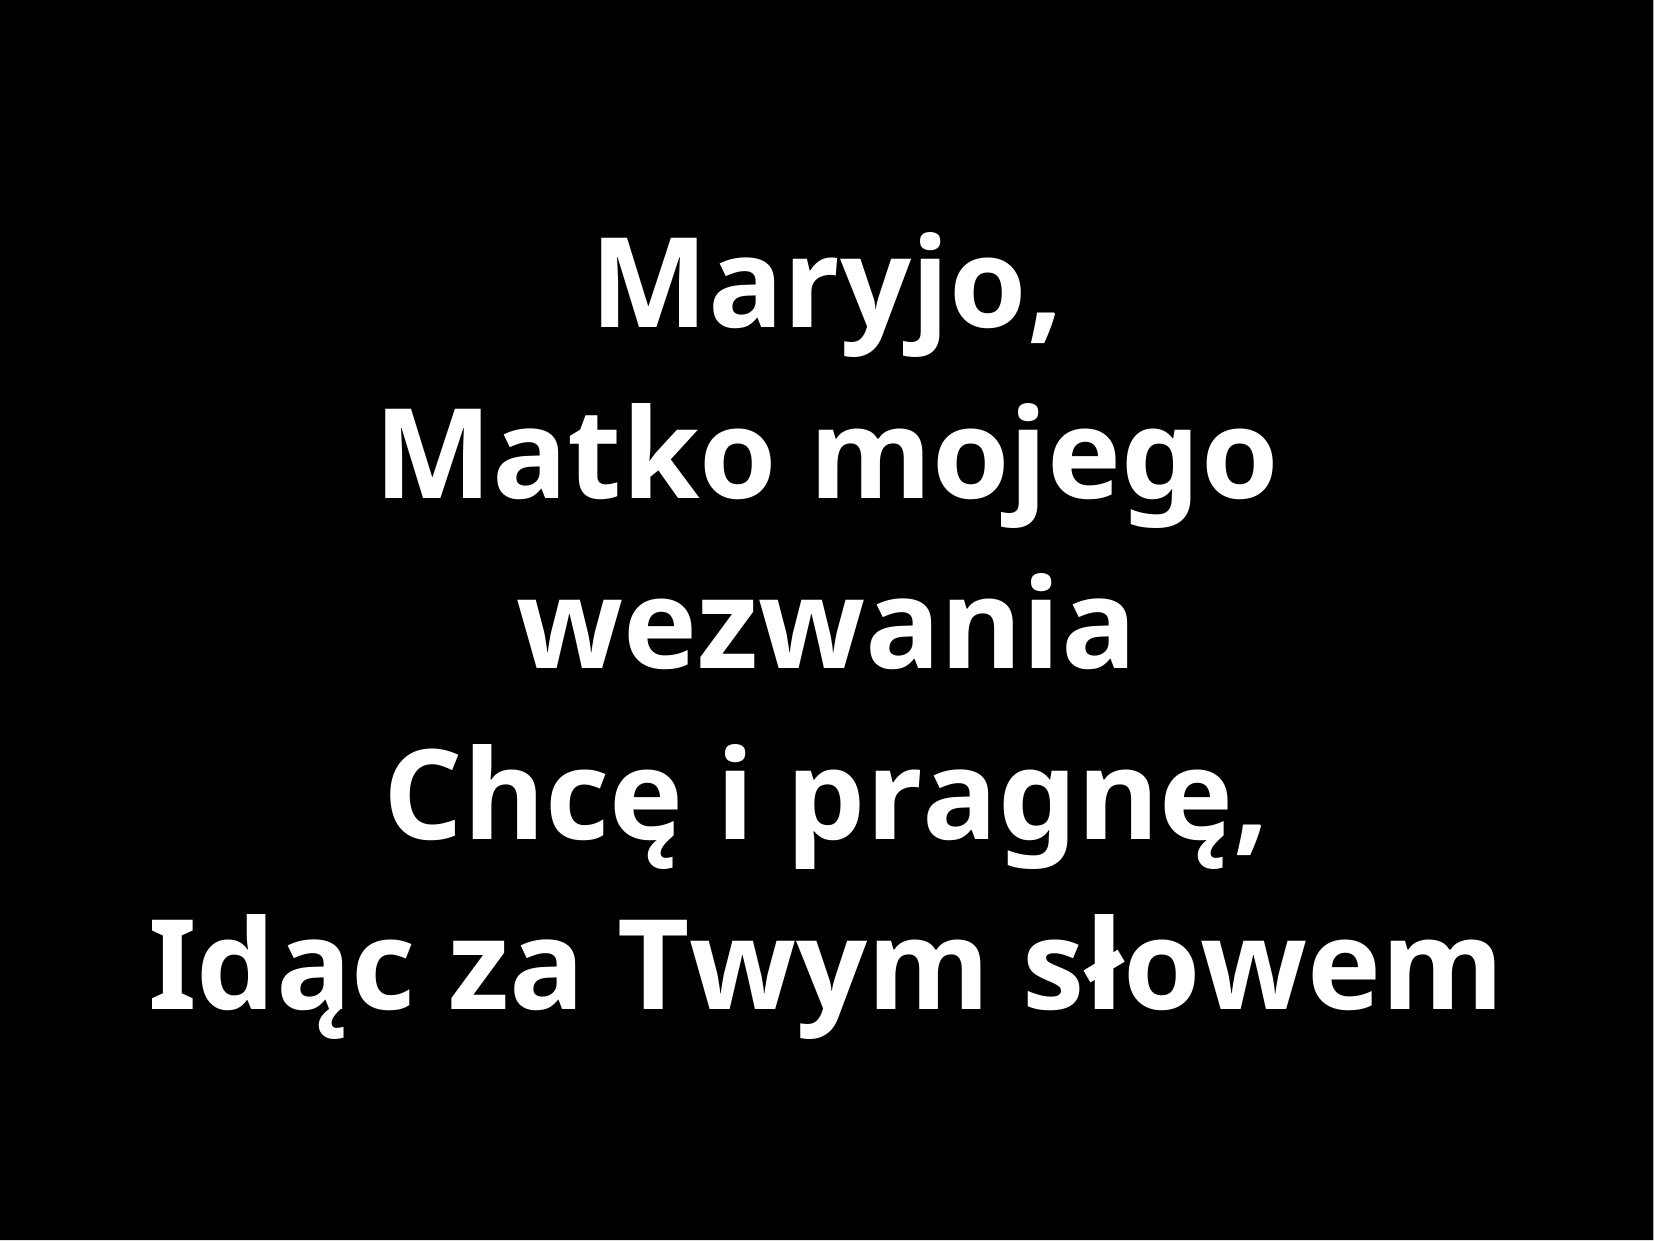

# Maryjo, Matko mojego wezwania Chcę i pragnę, Idąc za Twym słowem